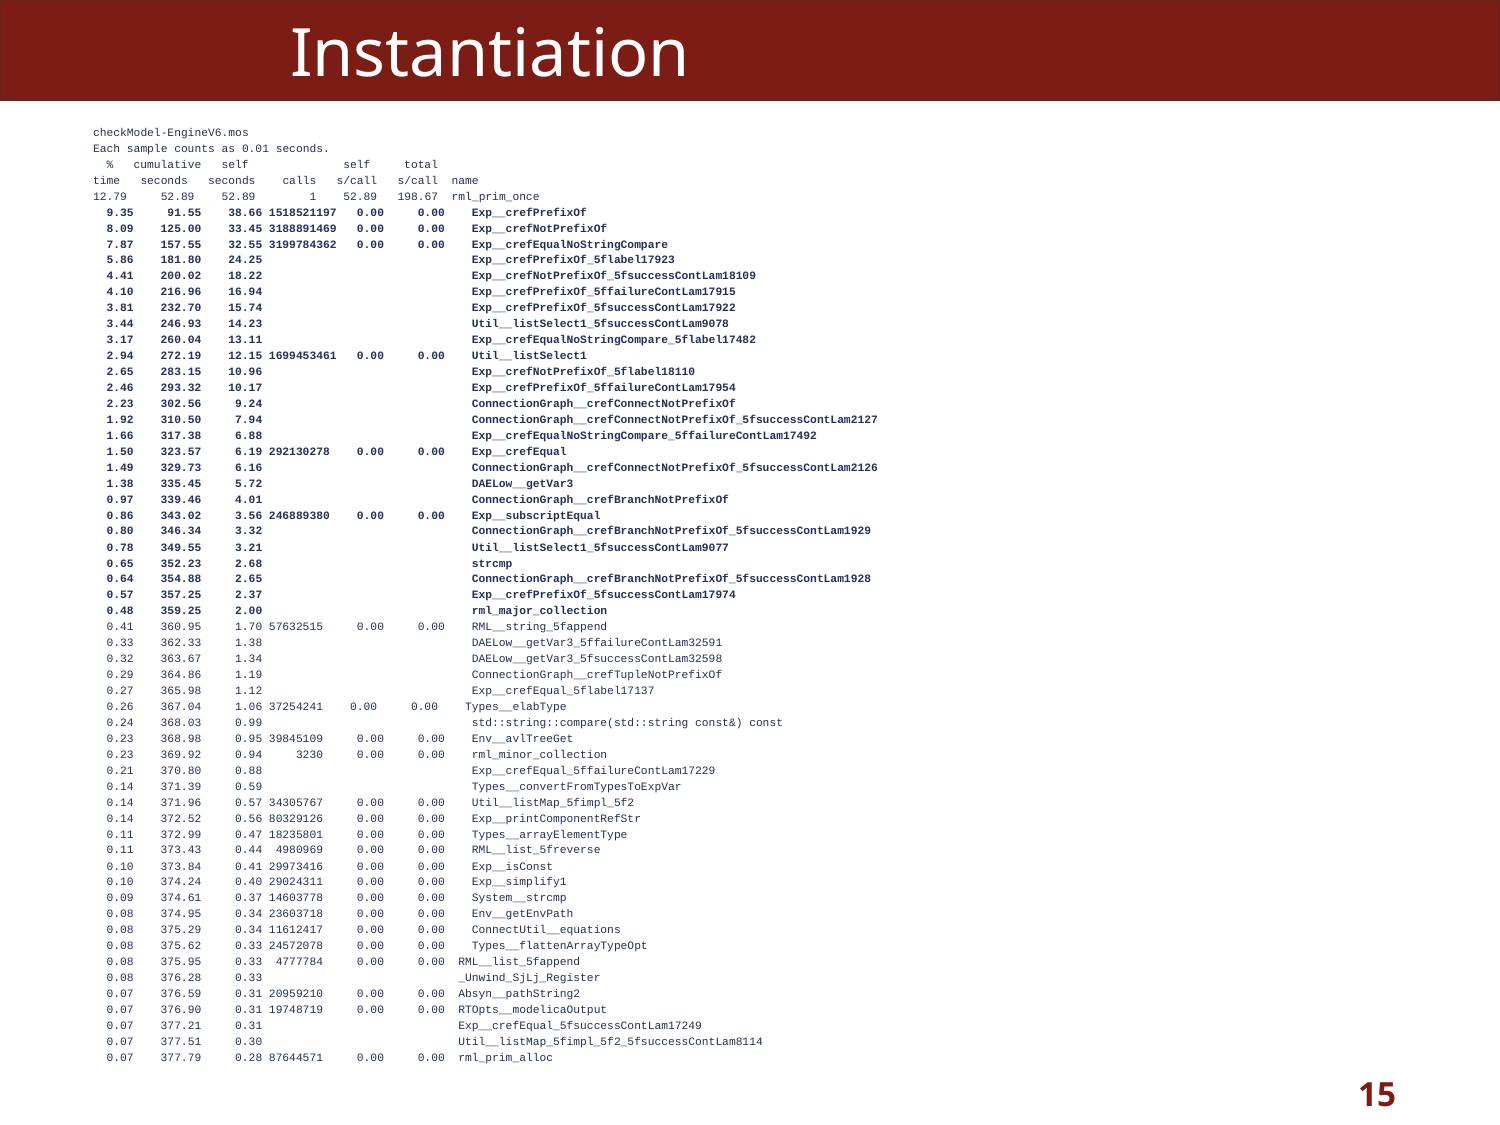

# Instantiation
checkModel-EngineV6.mos
Each sample counts as 0.01 seconds.
 % cumulative self self total
time seconds seconds calls s/call s/call name
12.79 52.89 52.89 1 52.89 198.67 rml_prim_once
 9.35 91.55 38.66 1518521197 0.00 0.00 Exp__crefPrefixOf
 8.09 125.00 33.45 3188891469 0.00 0.00 Exp__crefNotPrefixOf
 7.87 157.55 32.55 3199784362 0.00 0.00 Exp__crefEqualNoStringCompare
 5.86 181.80 24.25 Exp__crefPrefixOf_5flabel17923
 4.41 200.02 18.22 Exp__crefNotPrefixOf_5fsuccessContLam18109
 4.10 216.96 16.94 Exp__crefPrefixOf_5ffailureContLam17915
 3.81 232.70 15.74 Exp__crefPrefixOf_5fsuccessContLam17922
 3.44 246.93 14.23 Util__listSelect1_5fsuccessContLam9078
 3.17 260.04 13.11 Exp__crefEqualNoStringCompare_5flabel17482
 2.94 272.19 12.15 1699453461 0.00 0.00 Util__listSelect1
 2.65 283.15 10.96 Exp__crefNotPrefixOf_5flabel18110
 2.46 293.32 10.17 Exp__crefPrefixOf_5ffailureContLam17954
 2.23 302.56 9.24 ConnectionGraph__crefConnectNotPrefixOf
 1.92 310.50 7.94 ConnectionGraph__crefConnectNotPrefixOf_5fsuccessContLam2127
 1.66 317.38 6.88 Exp__crefEqualNoStringCompare_5ffailureContLam17492
 1.50 323.57 6.19 292130278 0.00 0.00 Exp__crefEqual
 1.49 329.73 6.16 ConnectionGraph__crefConnectNotPrefixOf_5fsuccessContLam2126
 1.38 335.45 5.72 DAELow__getVar3
 0.97 339.46 4.01 ConnectionGraph__crefBranchNotPrefixOf
 0.86 343.02 3.56 246889380 0.00 0.00 Exp__subscriptEqual
 0.80 346.34 3.32 ConnectionGraph__crefBranchNotPrefixOf_5fsuccessContLam1929
 0.78 349.55 3.21 Util__listSelect1_5fsuccessContLam9077
 0.65 352.23 2.68 strcmp
 0.64 354.88 2.65 ConnectionGraph__crefBranchNotPrefixOf_5fsuccessContLam1928
 0.57 357.25 2.37 Exp__crefPrefixOf_5fsuccessContLam17974
 0.48 359.25 2.00 rml_major_collection
 0.41 360.95 1.70 57632515 0.00 0.00 RML__string_5fappend
 0.33 362.33 1.38 DAELow__getVar3_5ffailureContLam32591
 0.32 363.67 1.34 DAELow__getVar3_5fsuccessContLam32598
 0.29 364.86 1.19 ConnectionGraph__crefTupleNotPrefixOf
 0.27 365.98 1.12 Exp__crefEqual_5flabel17137
 0.26 367.04 1.06 37254241 0.00 0.00 Types__elabType
 0.24 368.03 0.99 std::string::compare(std::string const&) const
 0.23 368.98 0.95 39845109 0.00 0.00 Env__avlTreeGet
 0.23 369.92 0.94 3230 0.00 0.00 rml_minor_collection
 0.21 370.80 0.88 Exp__crefEqual_5ffailureContLam17229
 0.14 371.39 0.59 Types__convertFromTypesToExpVar
 0.14 371.96 0.57 34305767 0.00 0.00 Util__listMap_5fimpl_5f2
 0.14 372.52 0.56 80329126 0.00 0.00 Exp__printComponentRefStr
 0.11 372.99 0.47 18235801 0.00 0.00 Types__arrayElementType
 0.11 373.43 0.44 4980969 0.00 0.00 RML__list_5freverse
 0.10 373.84 0.41 29973416 0.00 0.00 Exp__isConst
 0.10 374.24 0.40 29024311 0.00 0.00 Exp__simplify1
 0.09 374.61 0.37 14603778 0.00 0.00 System__strcmp
 0.08 374.95 0.34 23603718 0.00 0.00 Env__getEnvPath
 0.08 375.29 0.34 11612417 0.00 0.00 ConnectUtil__equations
 0.08 375.62 0.33 24572078 0.00 0.00 Types__flattenArrayTypeOpt
 0.08 375.95 0.33 4777784 0.00 0.00 RML__list_5fappend
 0.08 376.28 0.33 _Unwind_SjLj_Register
 0.07 376.59 0.31 20959210 0.00 0.00 Absyn__pathString2
 0.07 376.90 0.31 19748719 0.00 0.00 RTOpts__modelicaOutput
 0.07 377.21 0.31 Exp__crefEqual_5fsuccessContLam17249
 0.07 377.51 0.30 Util__listMap_5fimpl_5f2_5fsuccessContLam8114
 0.07 377.79 0.28 87644571 0.00 0.00 rml_prim_alloc